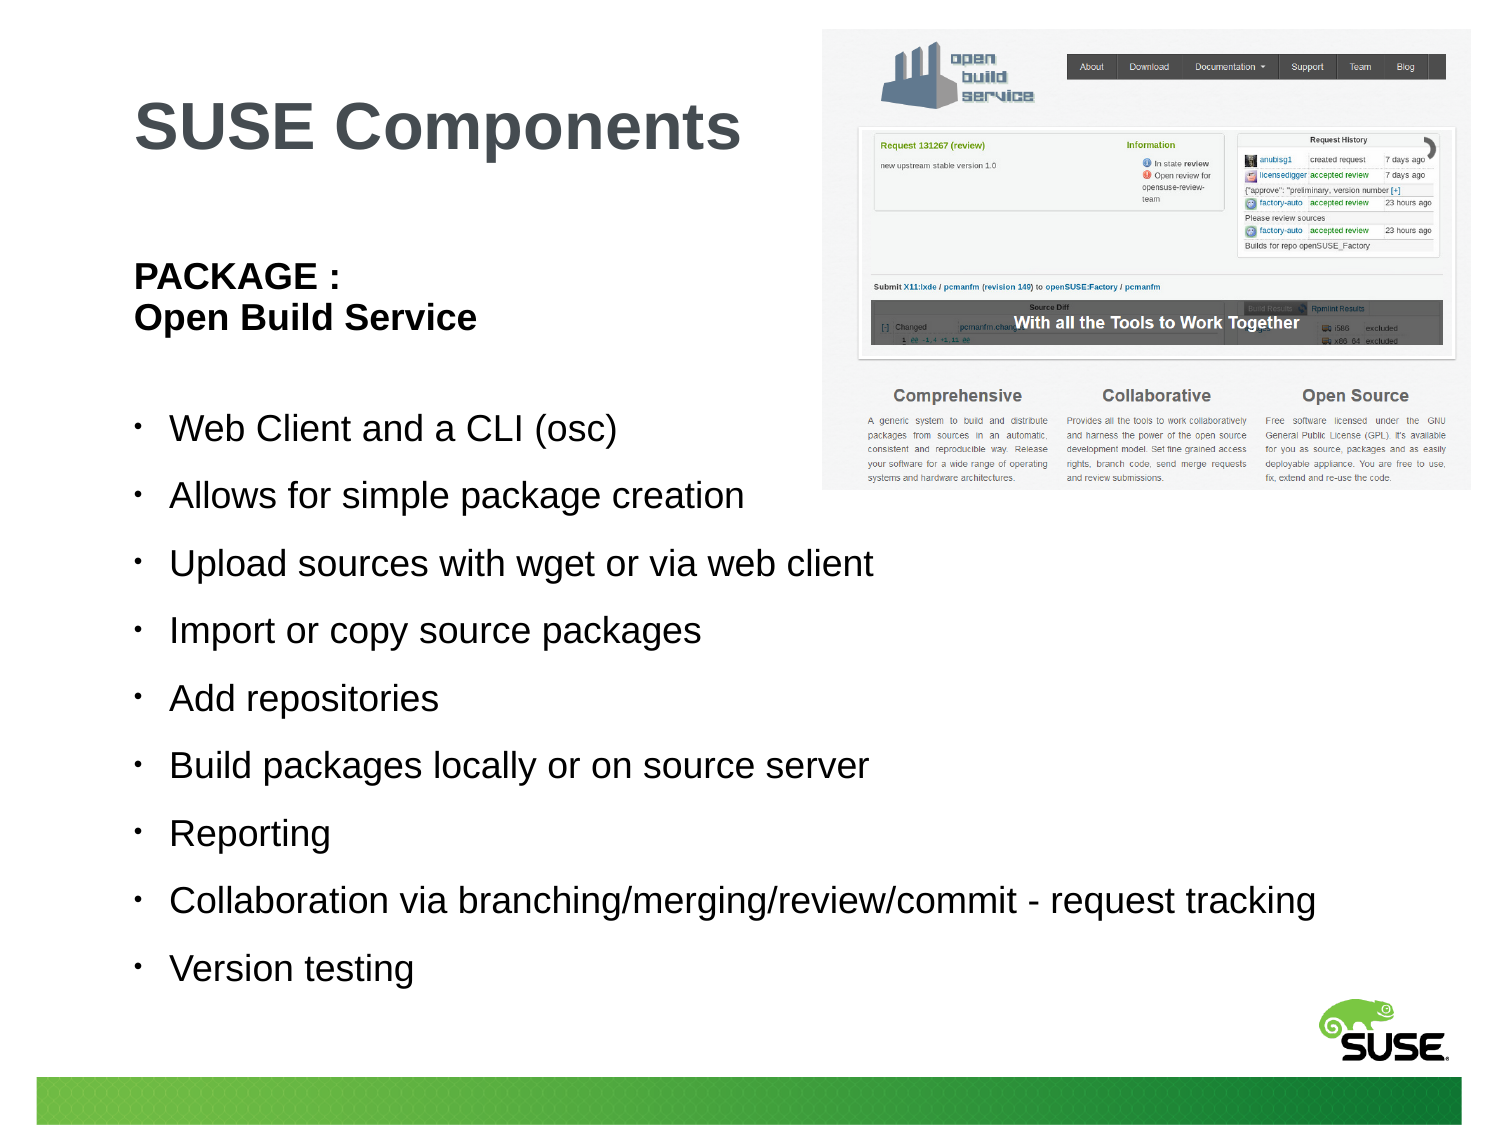

SUSE Components
PACKAGE :
Open Build Service
Web Client and a CLI (osc)
Allows for simple package creation
Upload sources with wget or via web client
Import or copy source packages
Add repositories
Build packages locally or on source server
Reporting
Collaboration via branching/merging/review/commit - request tracking
Version testing